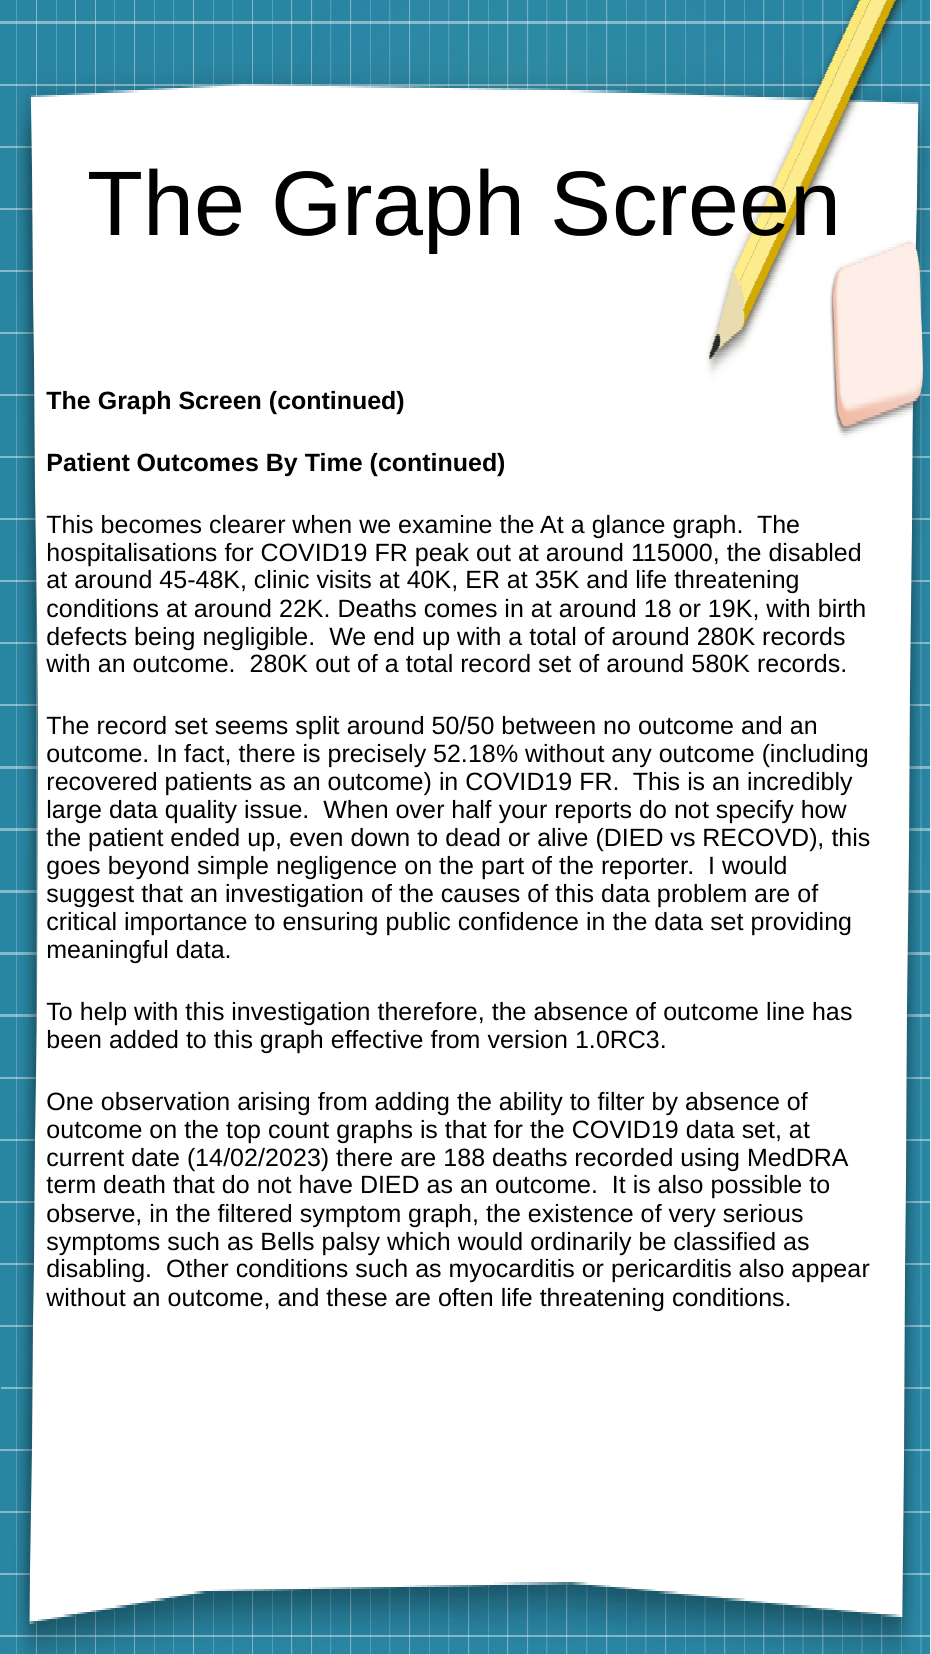

# The Graph Screen
The Graph Screen (continued)
Patient Outcomes By Time (continued)
This becomes clearer when we examine the At a glance graph. The hospitalisations for COVID19 FR peak out at around 115000, the disabled at around 45-48K, clinic visits at 40K, ER at 35K and life threatening conditions at around 22K. Deaths comes in at around 18 or 19K, with birth defects being negligible. We end up with a total of around 280K records with an outcome. 280K out of a total record set of around 580K records.
The record set seems split around 50/50 between no outcome and an outcome. In fact, there is precisely 52.18% without any outcome (including recovered patients as an outcome) in COVID19 FR. This is an incredibly large data quality issue. When over half your reports do not specify how the patient ended up, even down to dead or alive (DIED vs RECOVD), this goes beyond simple negligence on the part of the reporter. I would suggest that an investigation of the causes of this data problem are of critical importance to ensuring public confidence in the data set providing meaningful data.
To help with this investigation therefore, the absence of outcome line has been added to this graph effective from version 1.0RC3.
One observation arising from adding the ability to filter by absence of outcome on the top count graphs is that for the COVID19 data set, at current date (14/02/2023) there are 188 deaths recorded using MedDRA term death that do not have DIED as an outcome. It is also possible to observe, in the filtered symptom graph, the existence of very serious symptoms such as Bells palsy which would ordinarily be classified as disabling. Other conditions such as myocarditis or pericarditis also appear without an outcome, and these are often life threatening conditions.